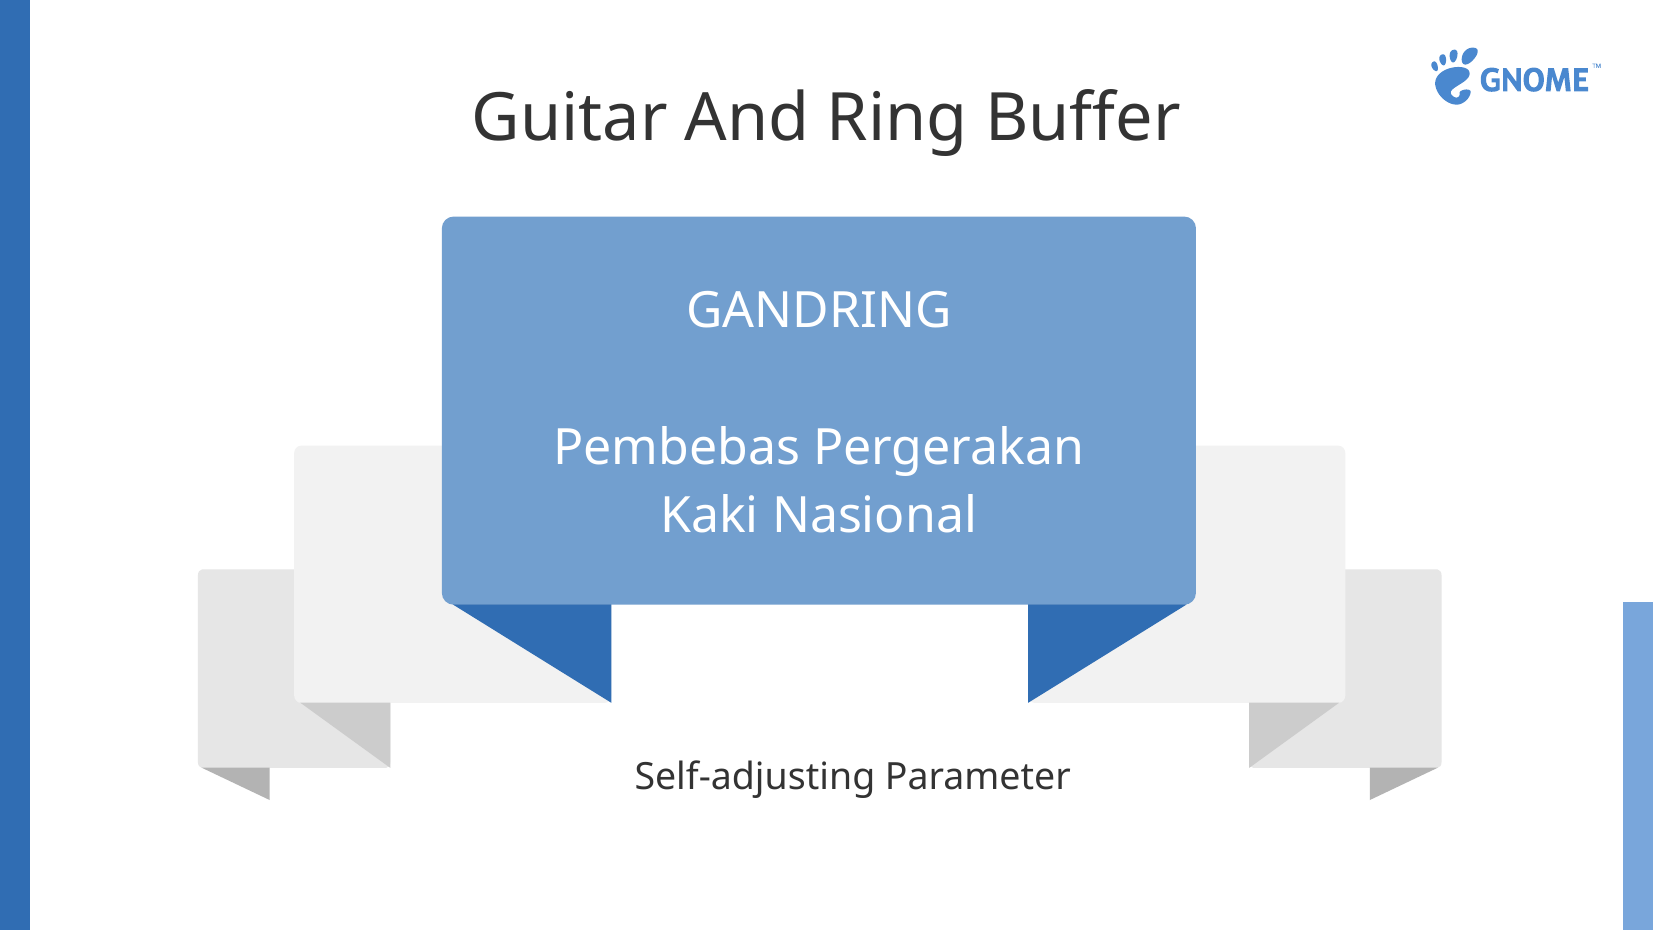

# Guitar And Ring Buffer
GANDRING
Pembebas Pergerakan
Kaki Nasional
Self-adjusting Parameter